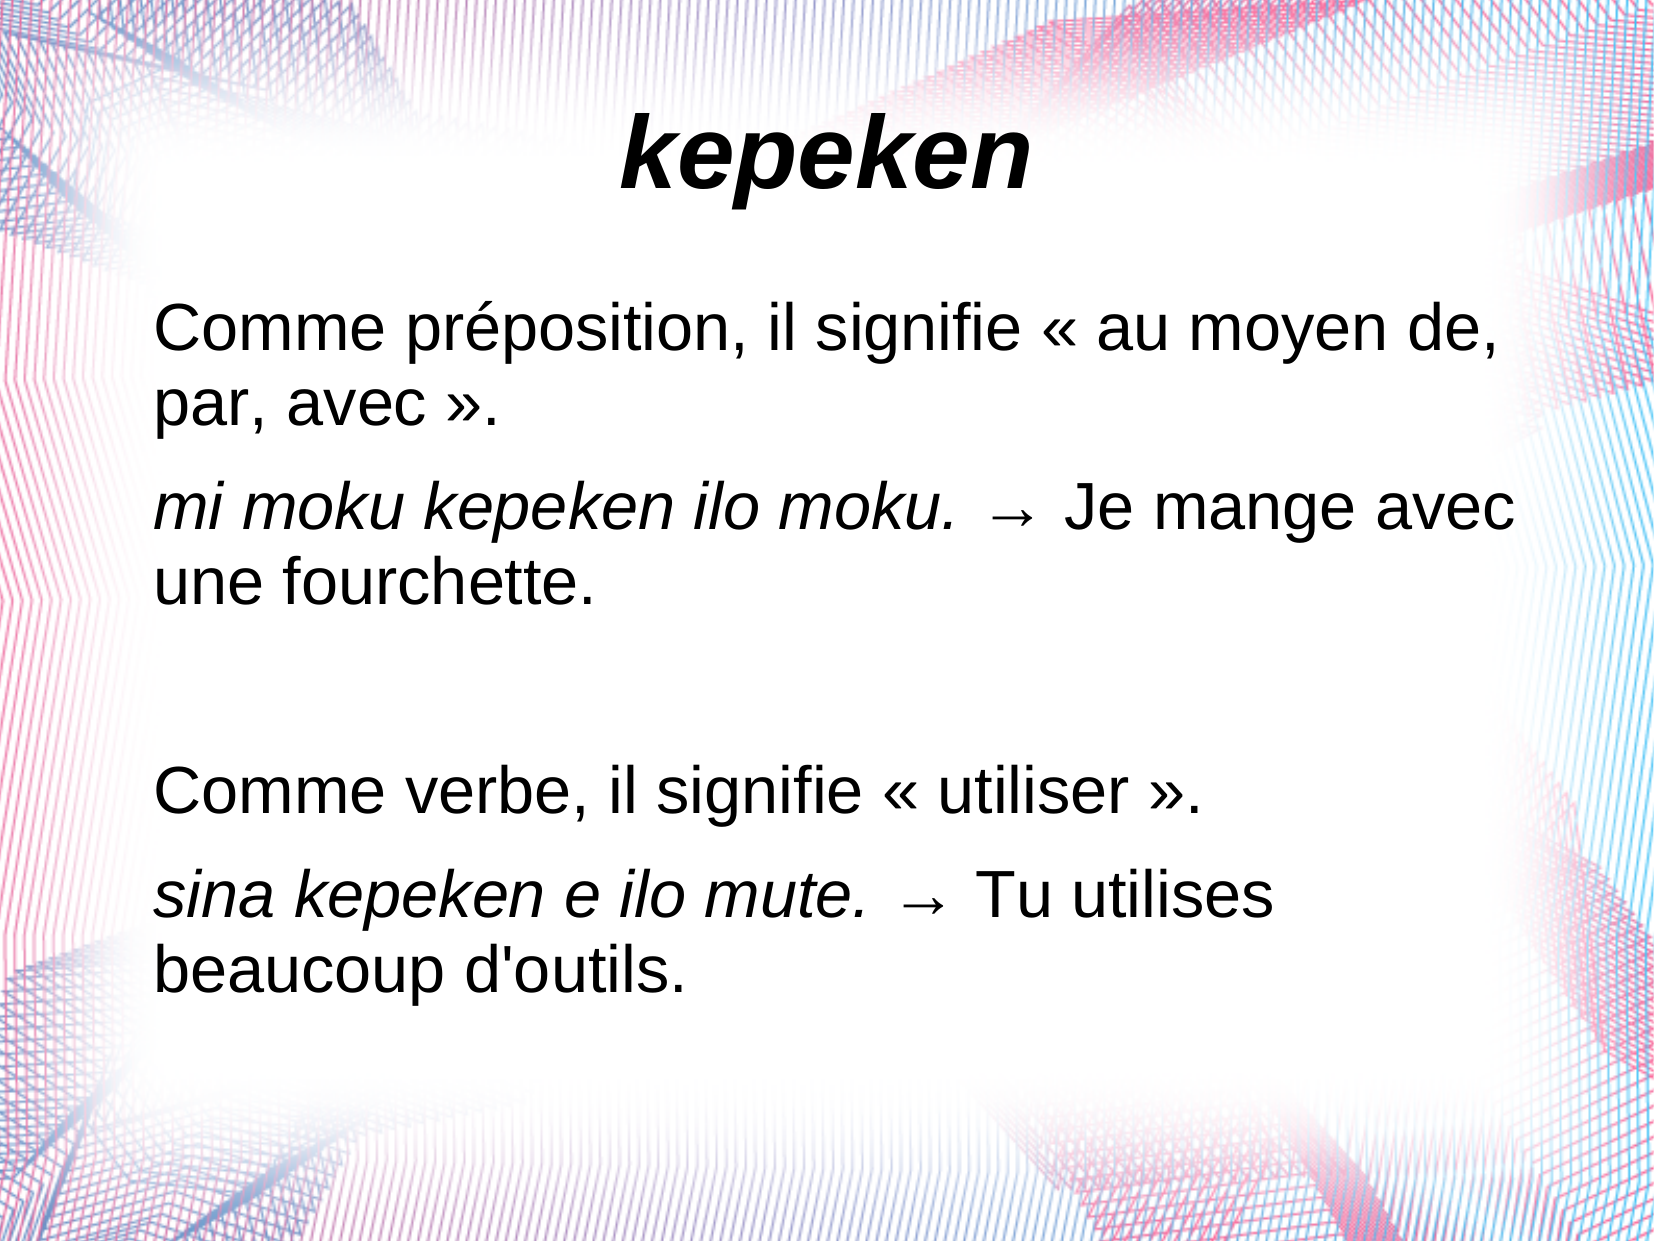

# kepeken
Comme préposition, il signifie « au moyen de, par, avec ».
mi moku kepeken ilo moku. → Je mange avec une fourchette.
Comme verbe, il signifie « utiliser ».
sina kepeken e ilo mute. → Tu utilises beaucoup d'outils.